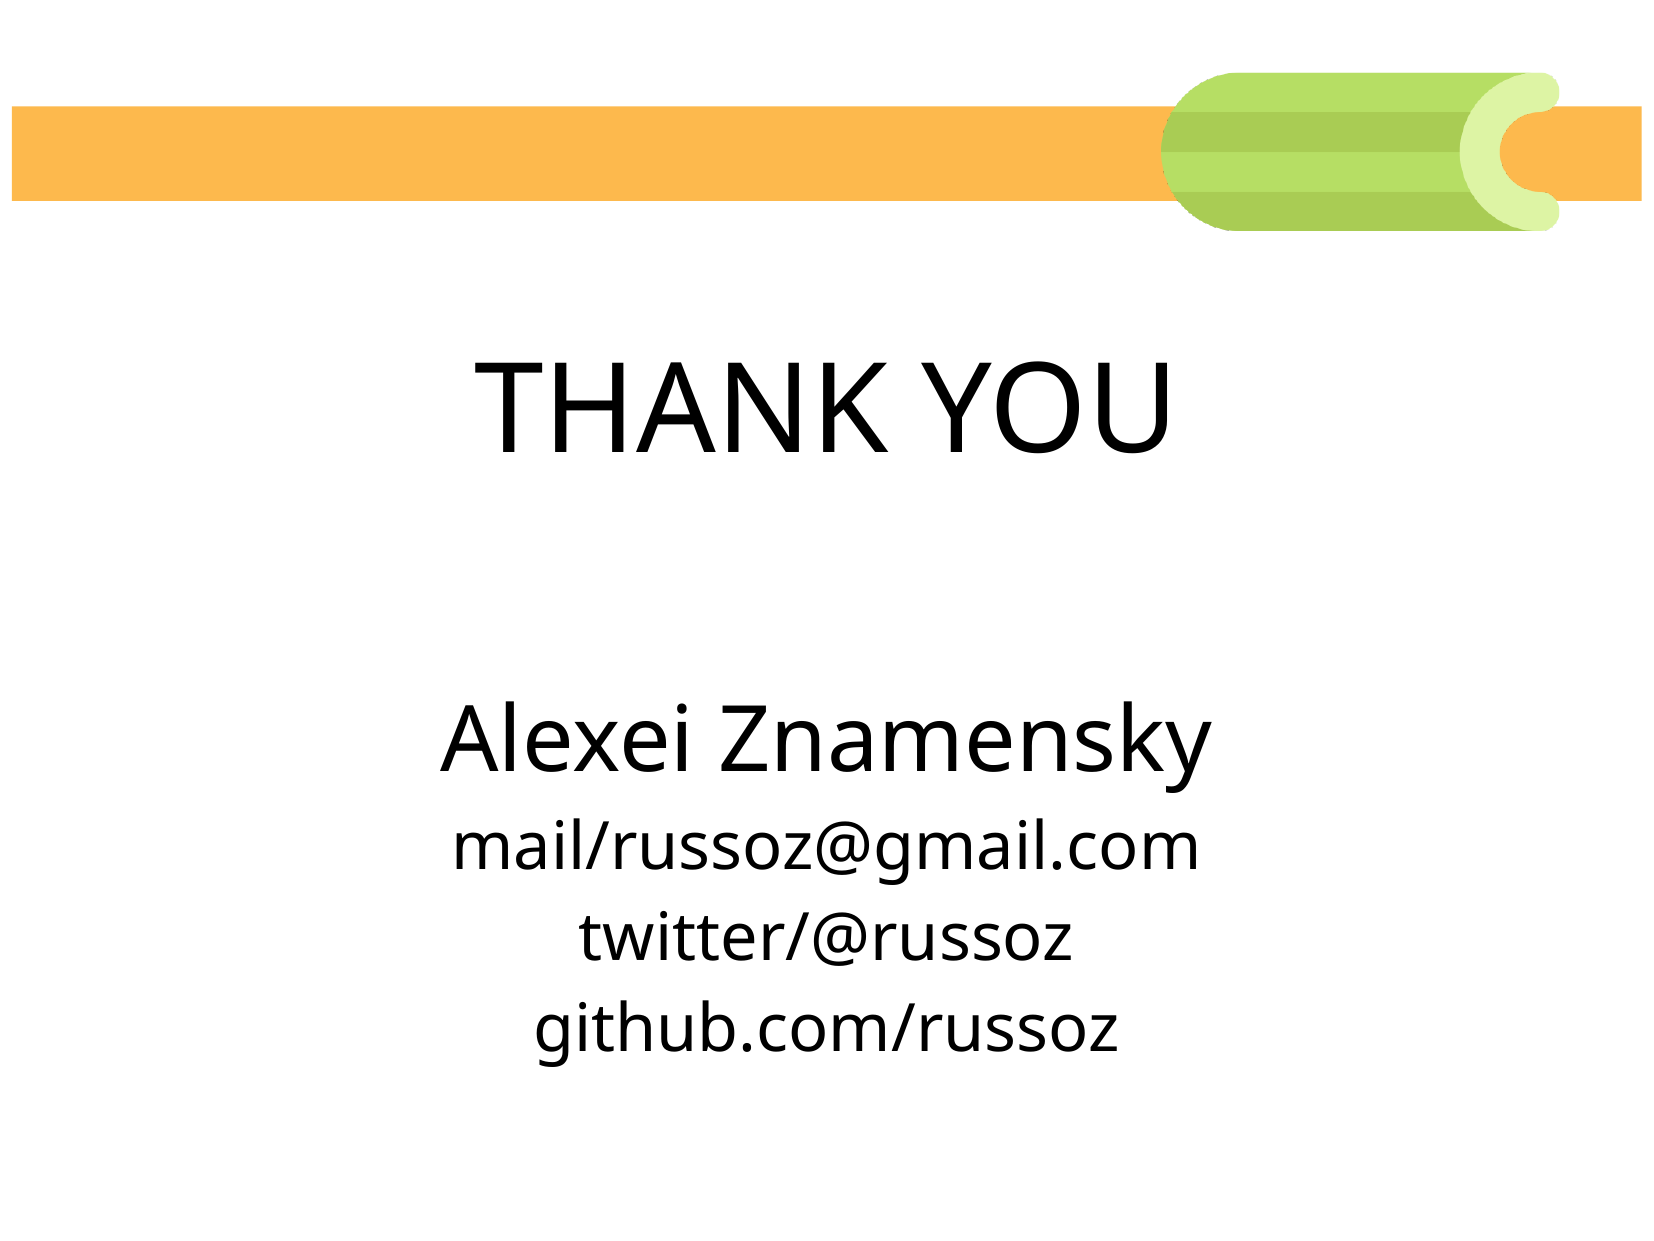

#
THANK YOU
Alexei Znamensky
mail/russoz@gmail.com
twitter/@russoz
github.com/russoz